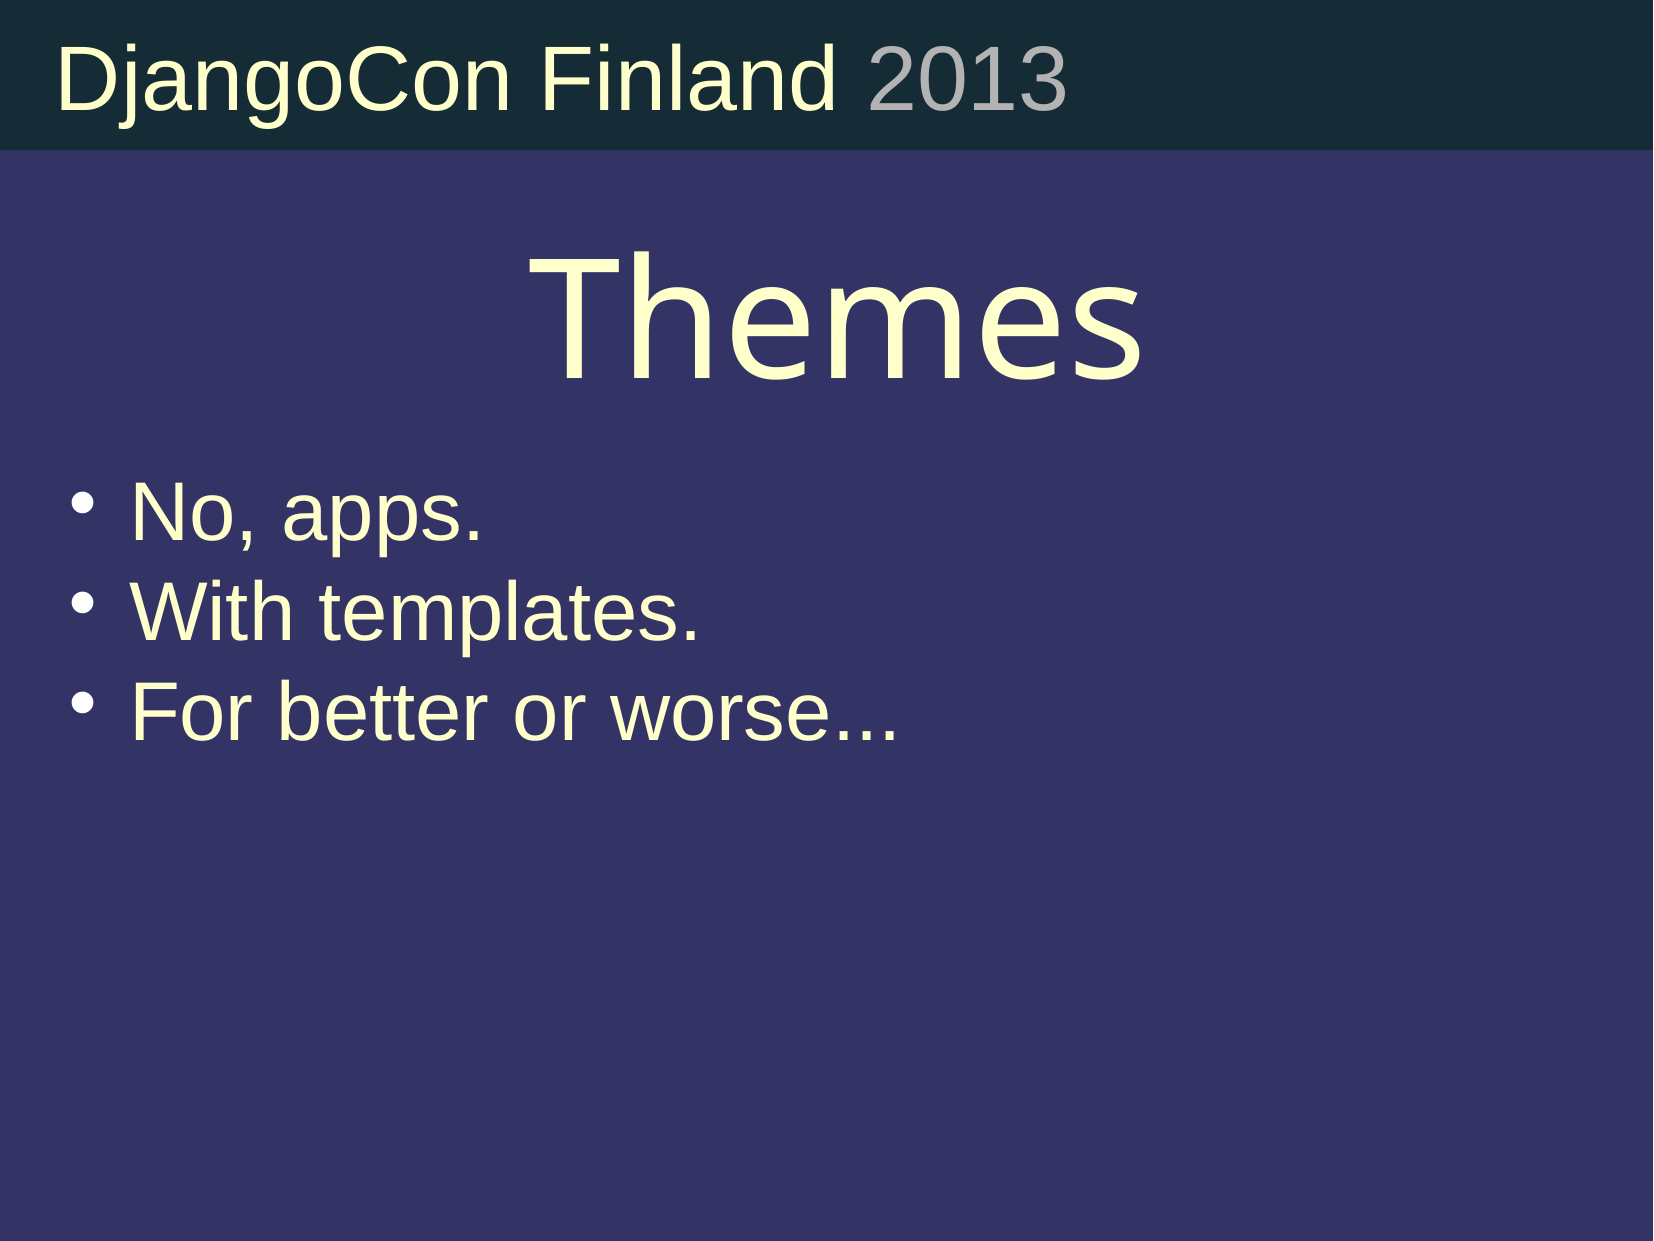

# DjangoCon Finland 2013
Themes
 No, apps.
 With templates.
 For better or worse...